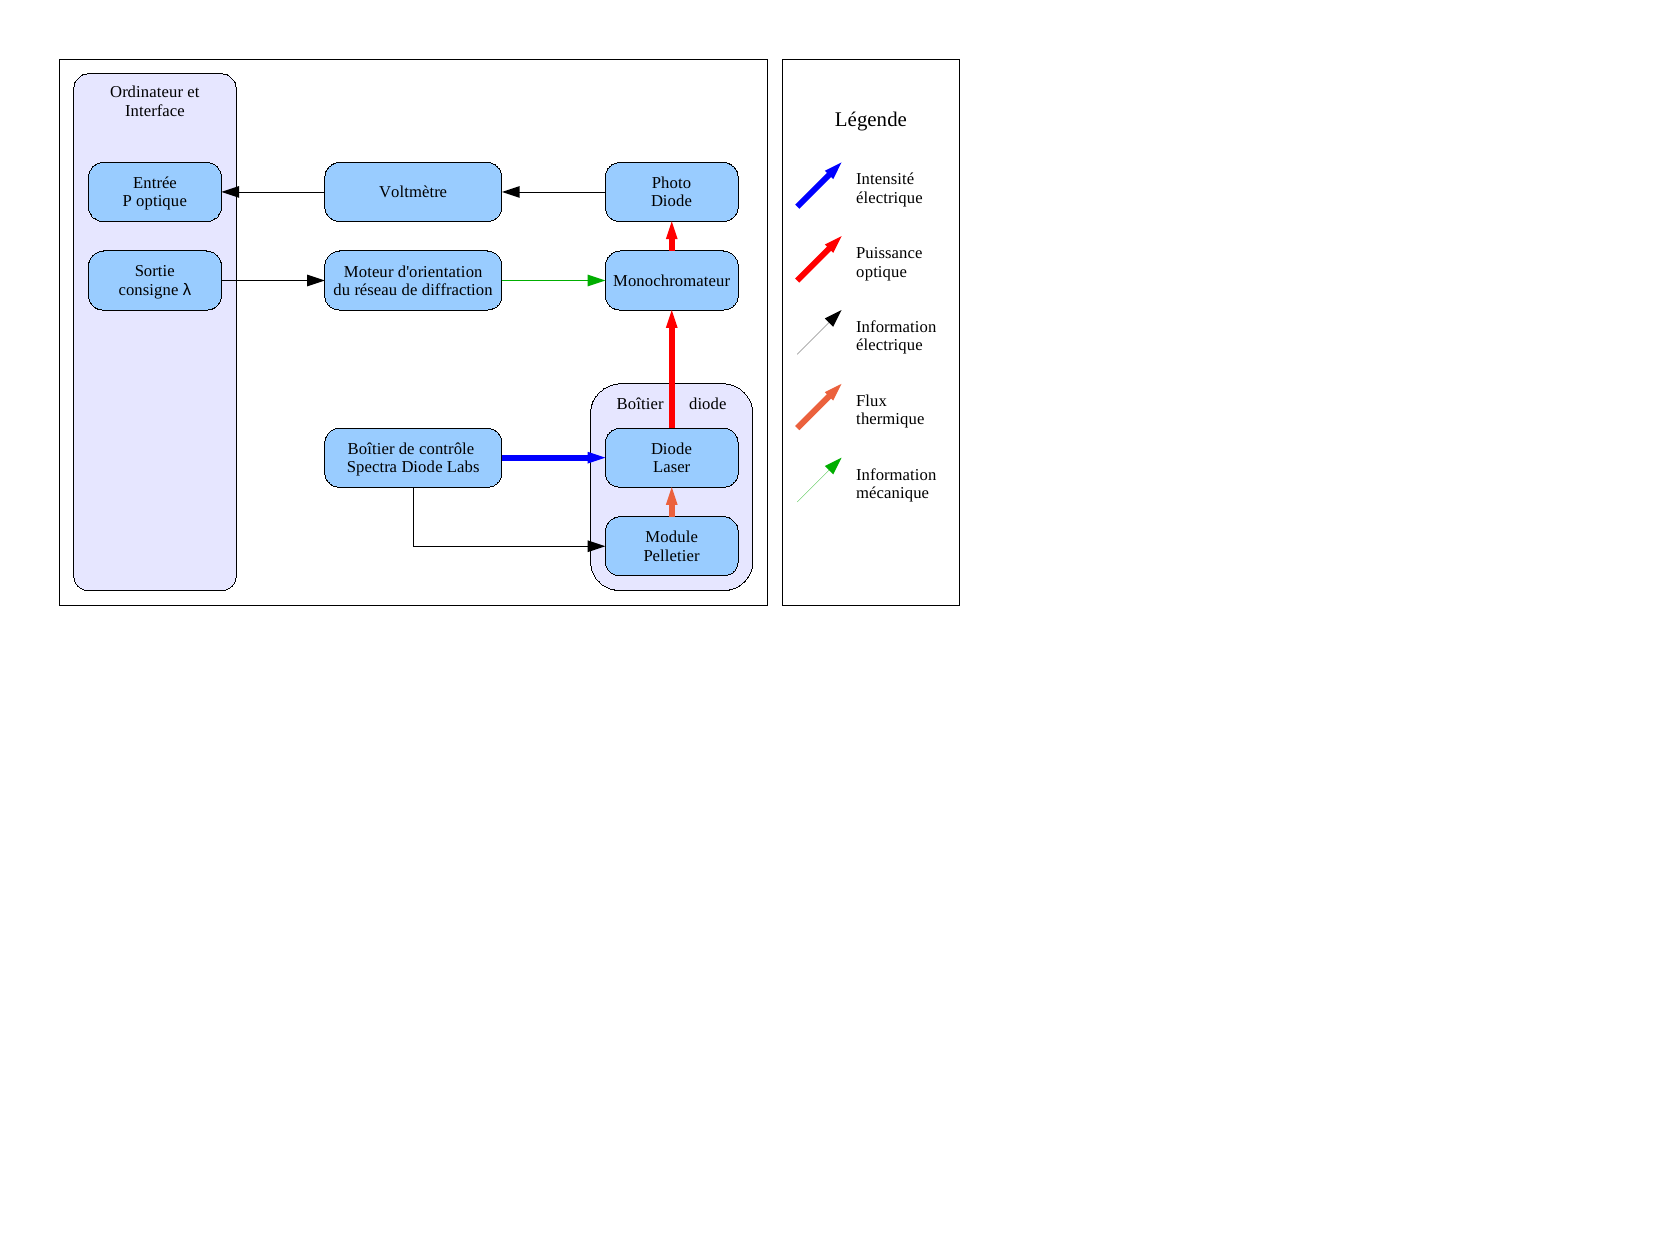

Légende
Ordinateur et
Interface
Entrée
P optique
Voltmètre
Photo
Diode
Intensité électrique
Puissance optique
Sortie
consigne λ
Moteur d'orientation
du réseau de diffraction
Monochromateur
Information électrique
Boîtier diode
Flux thermique
Boîtier de contrôle
Spectra Diode Labs
Diode
Laser
Information mécanique
Module
Pelletier